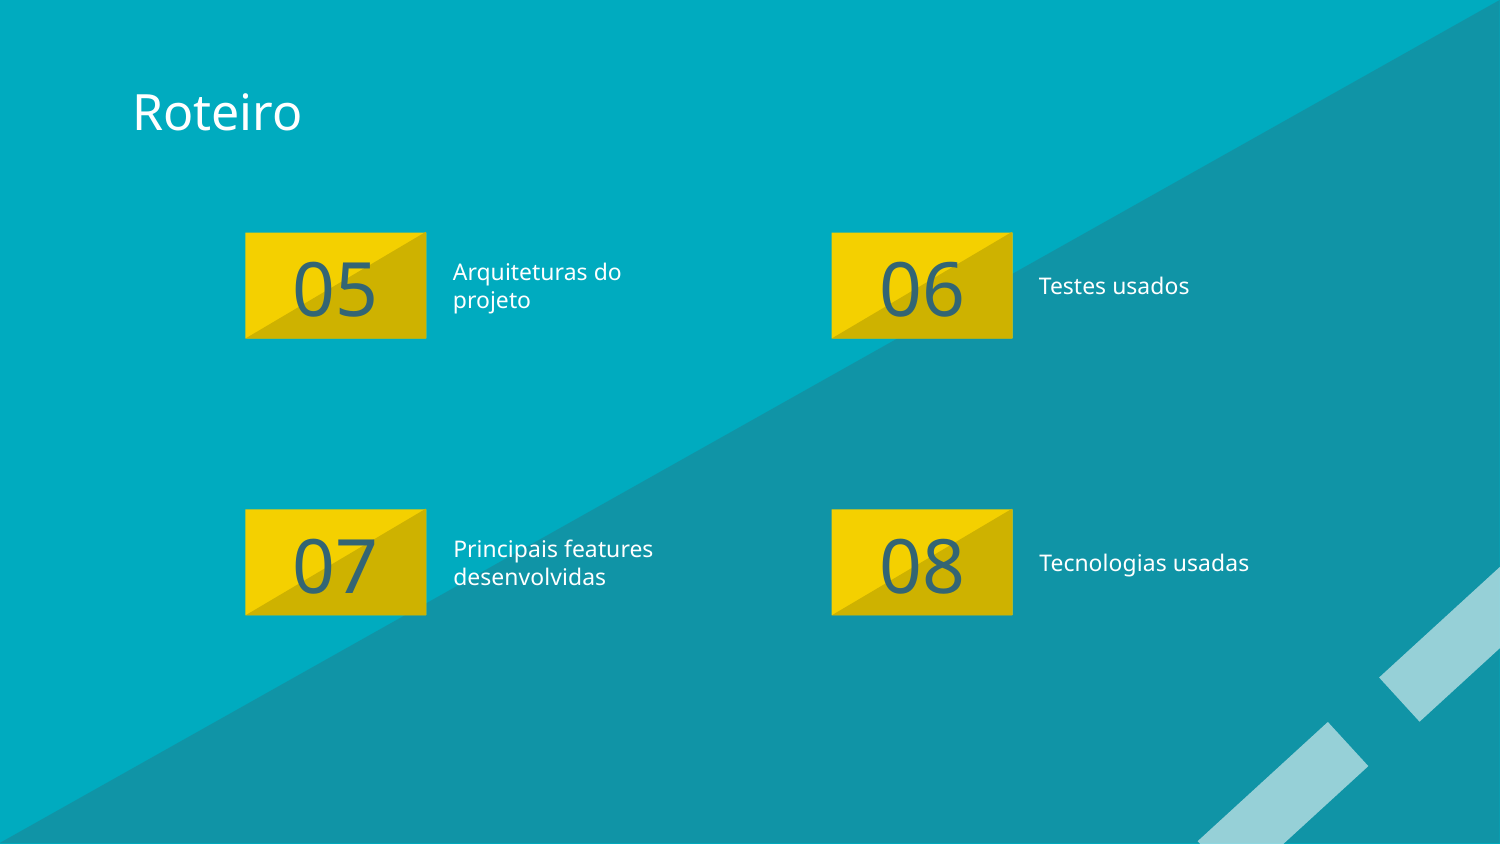

# Roteiro
05
Arquiteturas do projeto
06
Testes usados
07
Principais features
desenvolvidas
08
Tecnologias usadas